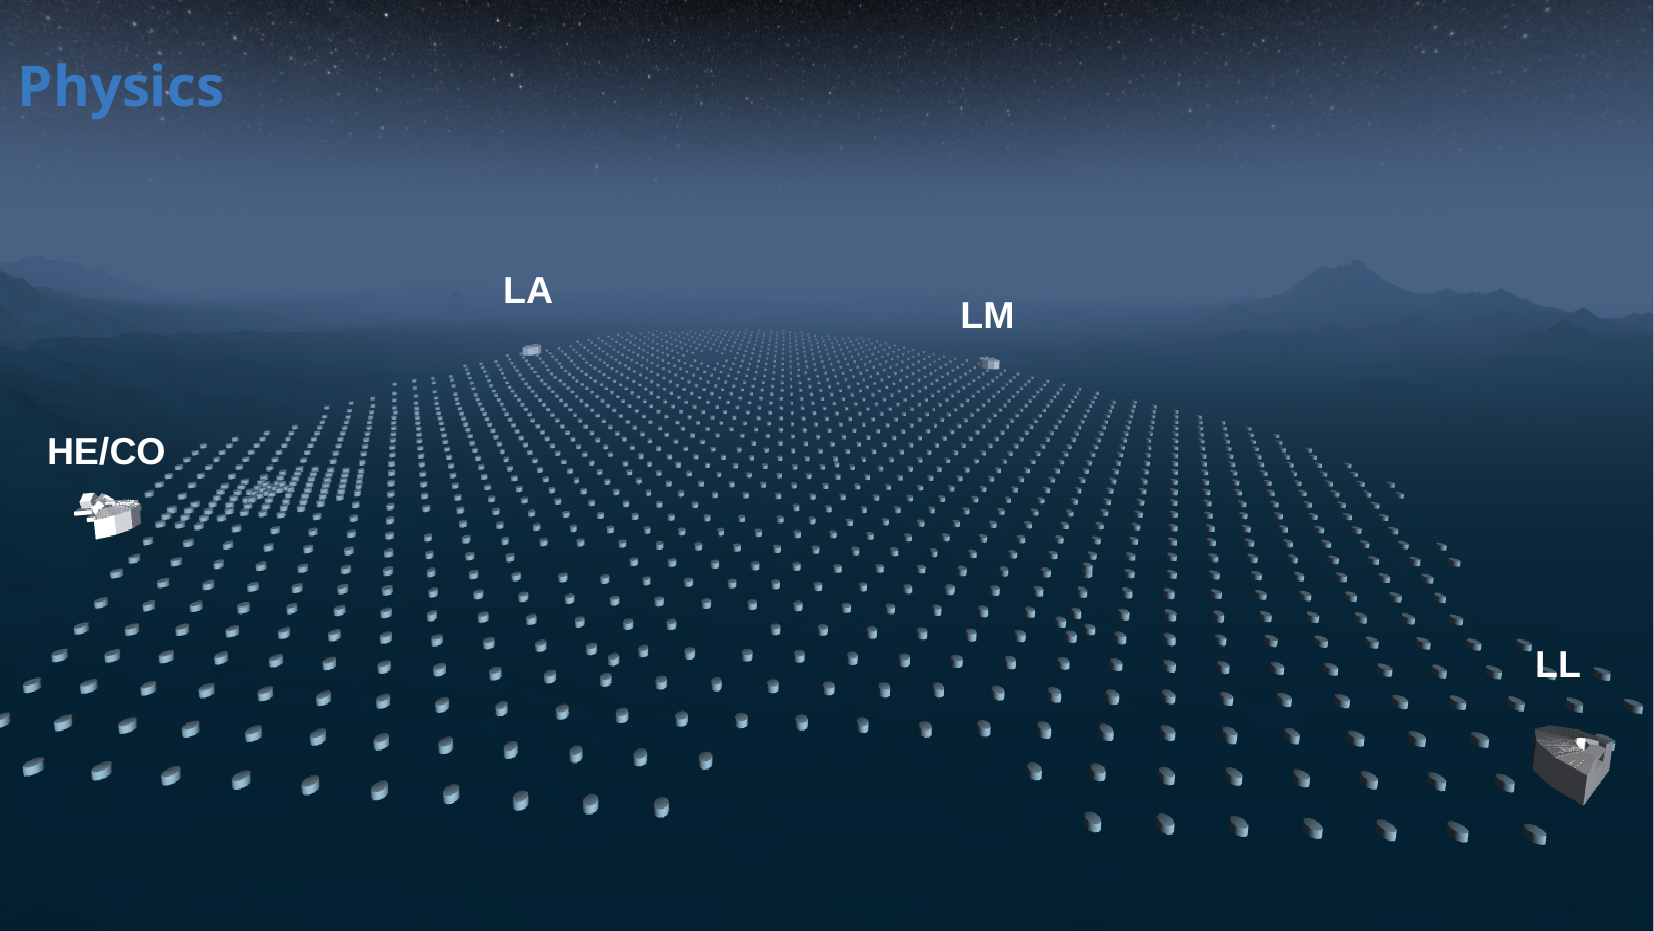

# Physics
LA
LM
HE/CO
LL
2024/11/08
paul.filip@kit.edu
2